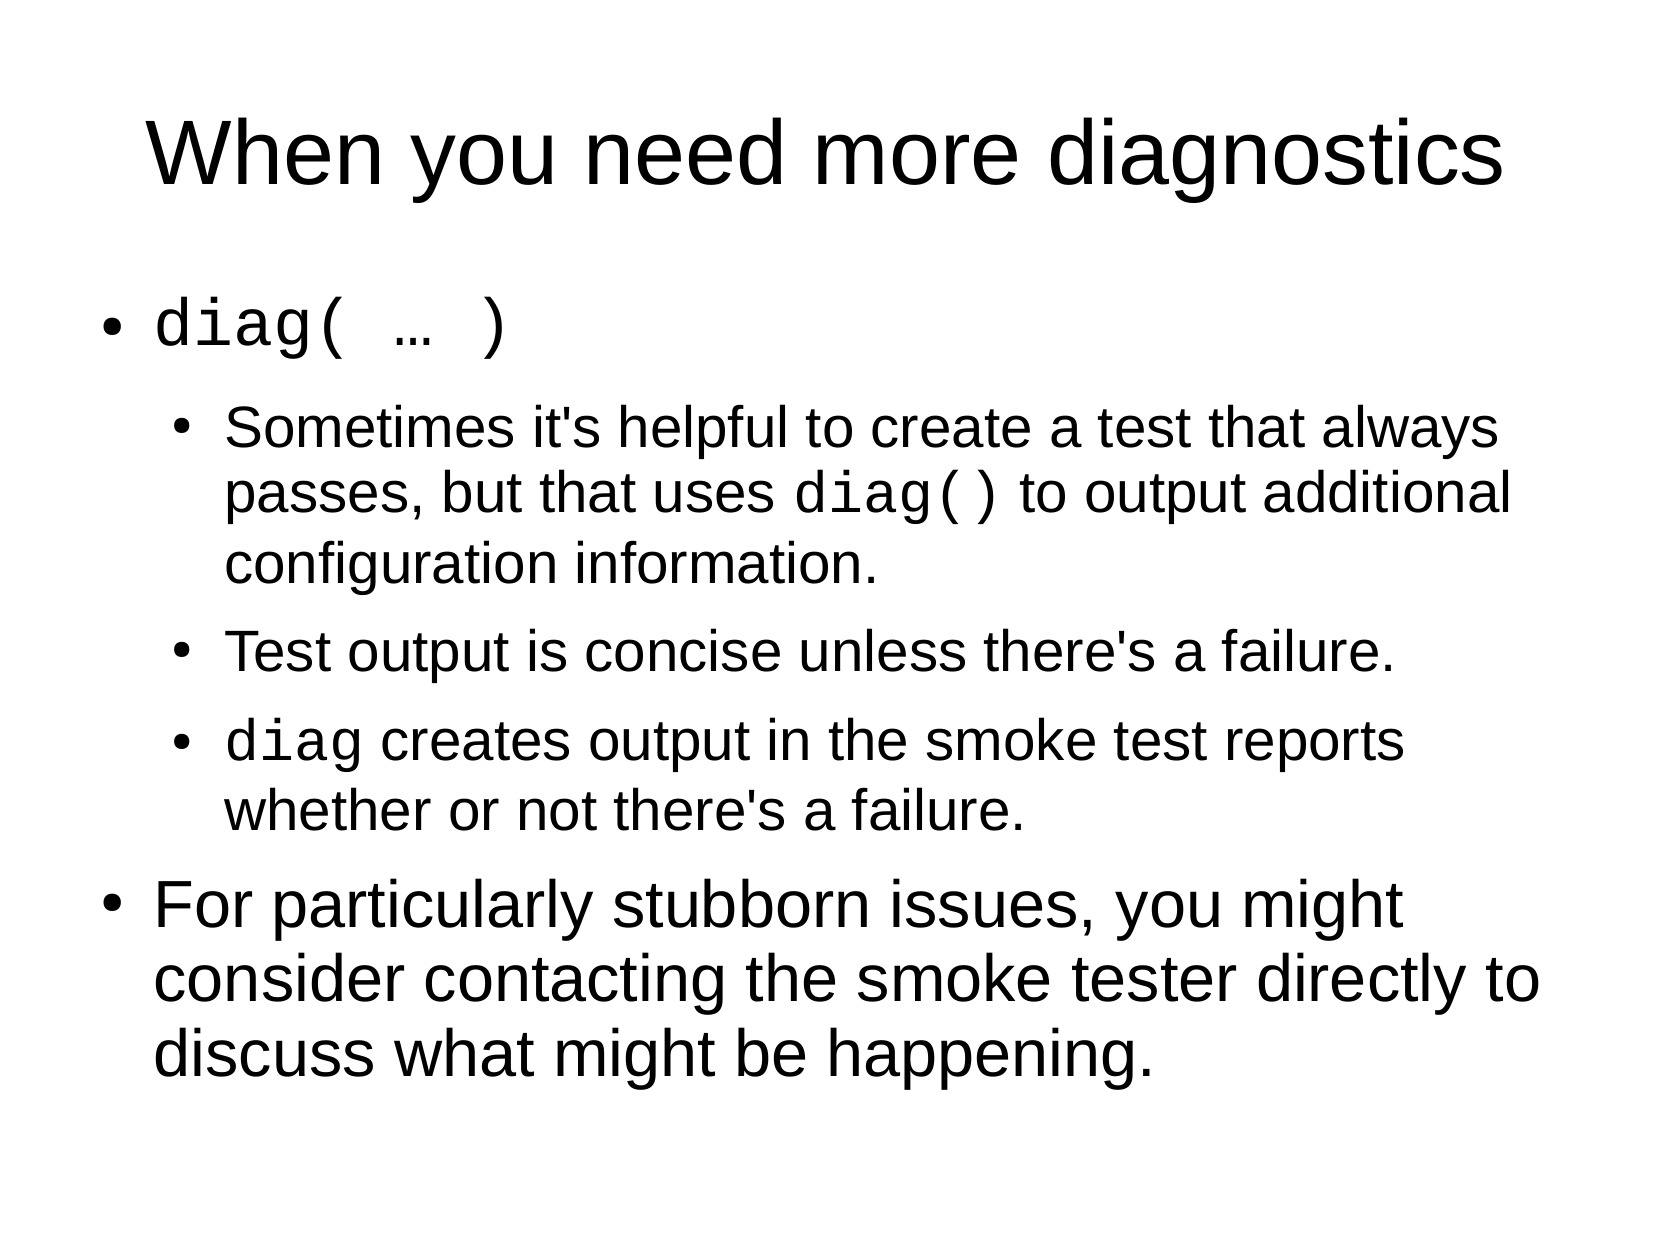

# When you need more diagnostics
diag( … )
Sometimes it's helpful to create a test that always passes, but that uses diag() to output additional configuration information.
Test output is concise unless there's a failure.
diag creates output in the smoke test reports whether or not there's a failure.
For particularly stubborn issues, you might consider contacting the smoke tester directly to discuss what might be happening.